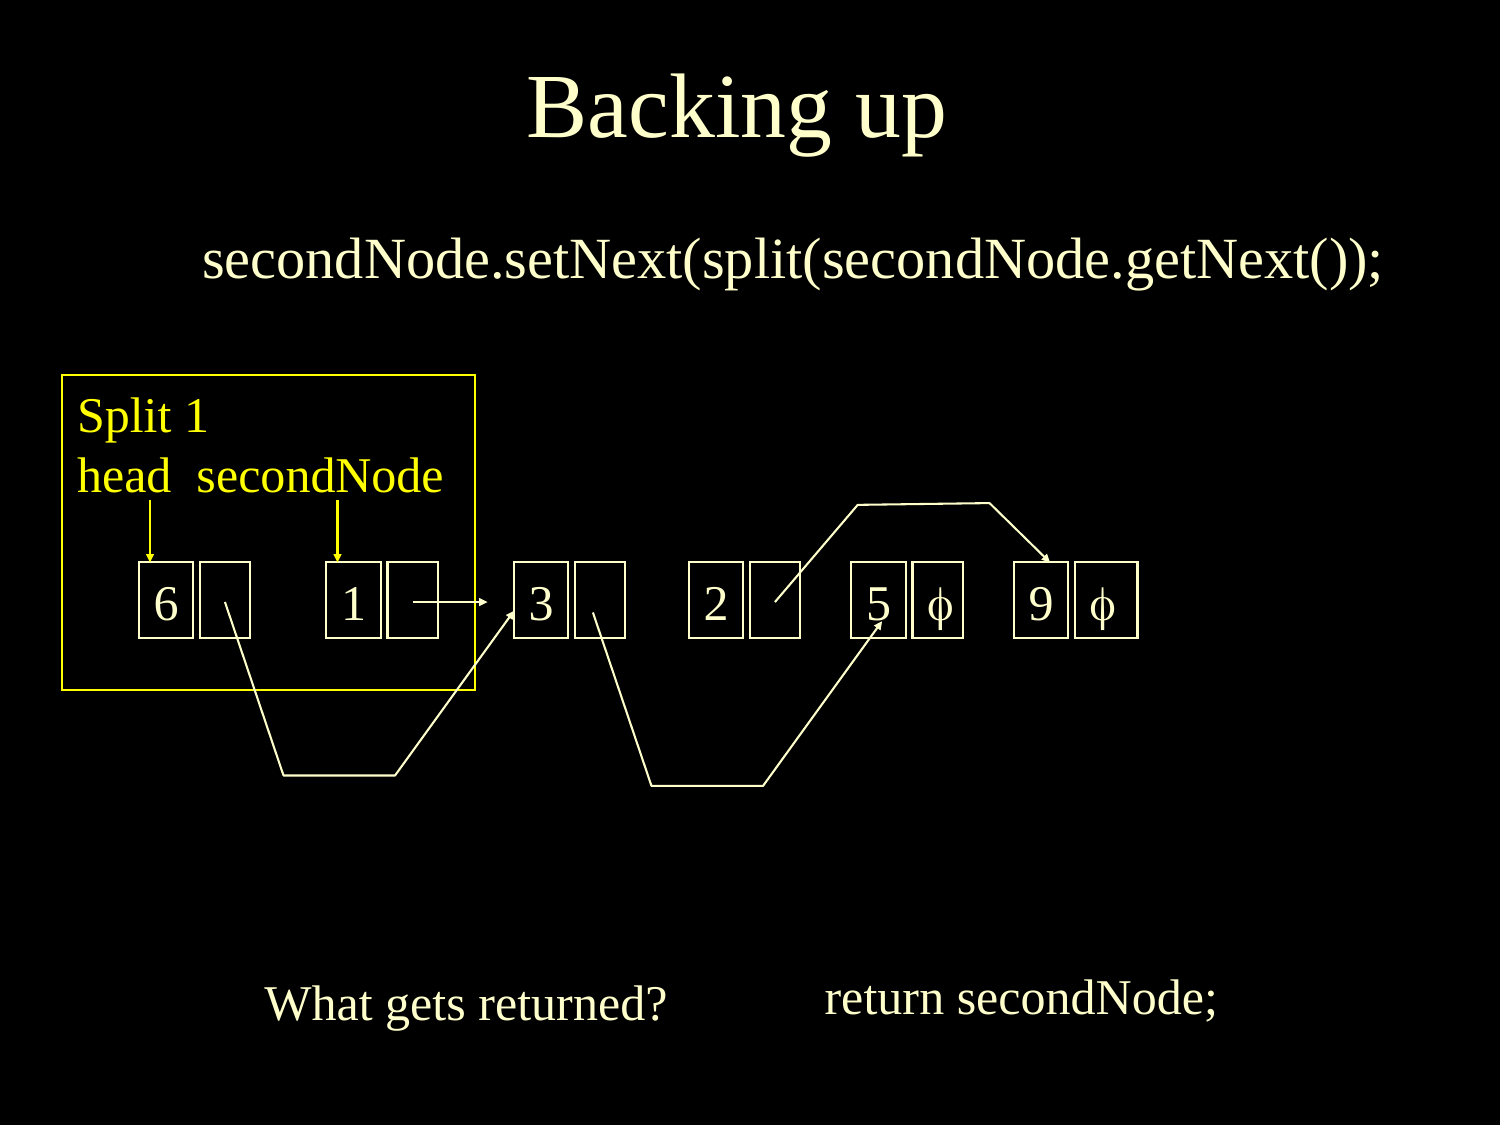

# Backing up
secondNode.setNext(split(secondNode.getNext());
Split 1
head secondNode
6
1
3
2
5

9

return secondNode;
What gets returned?